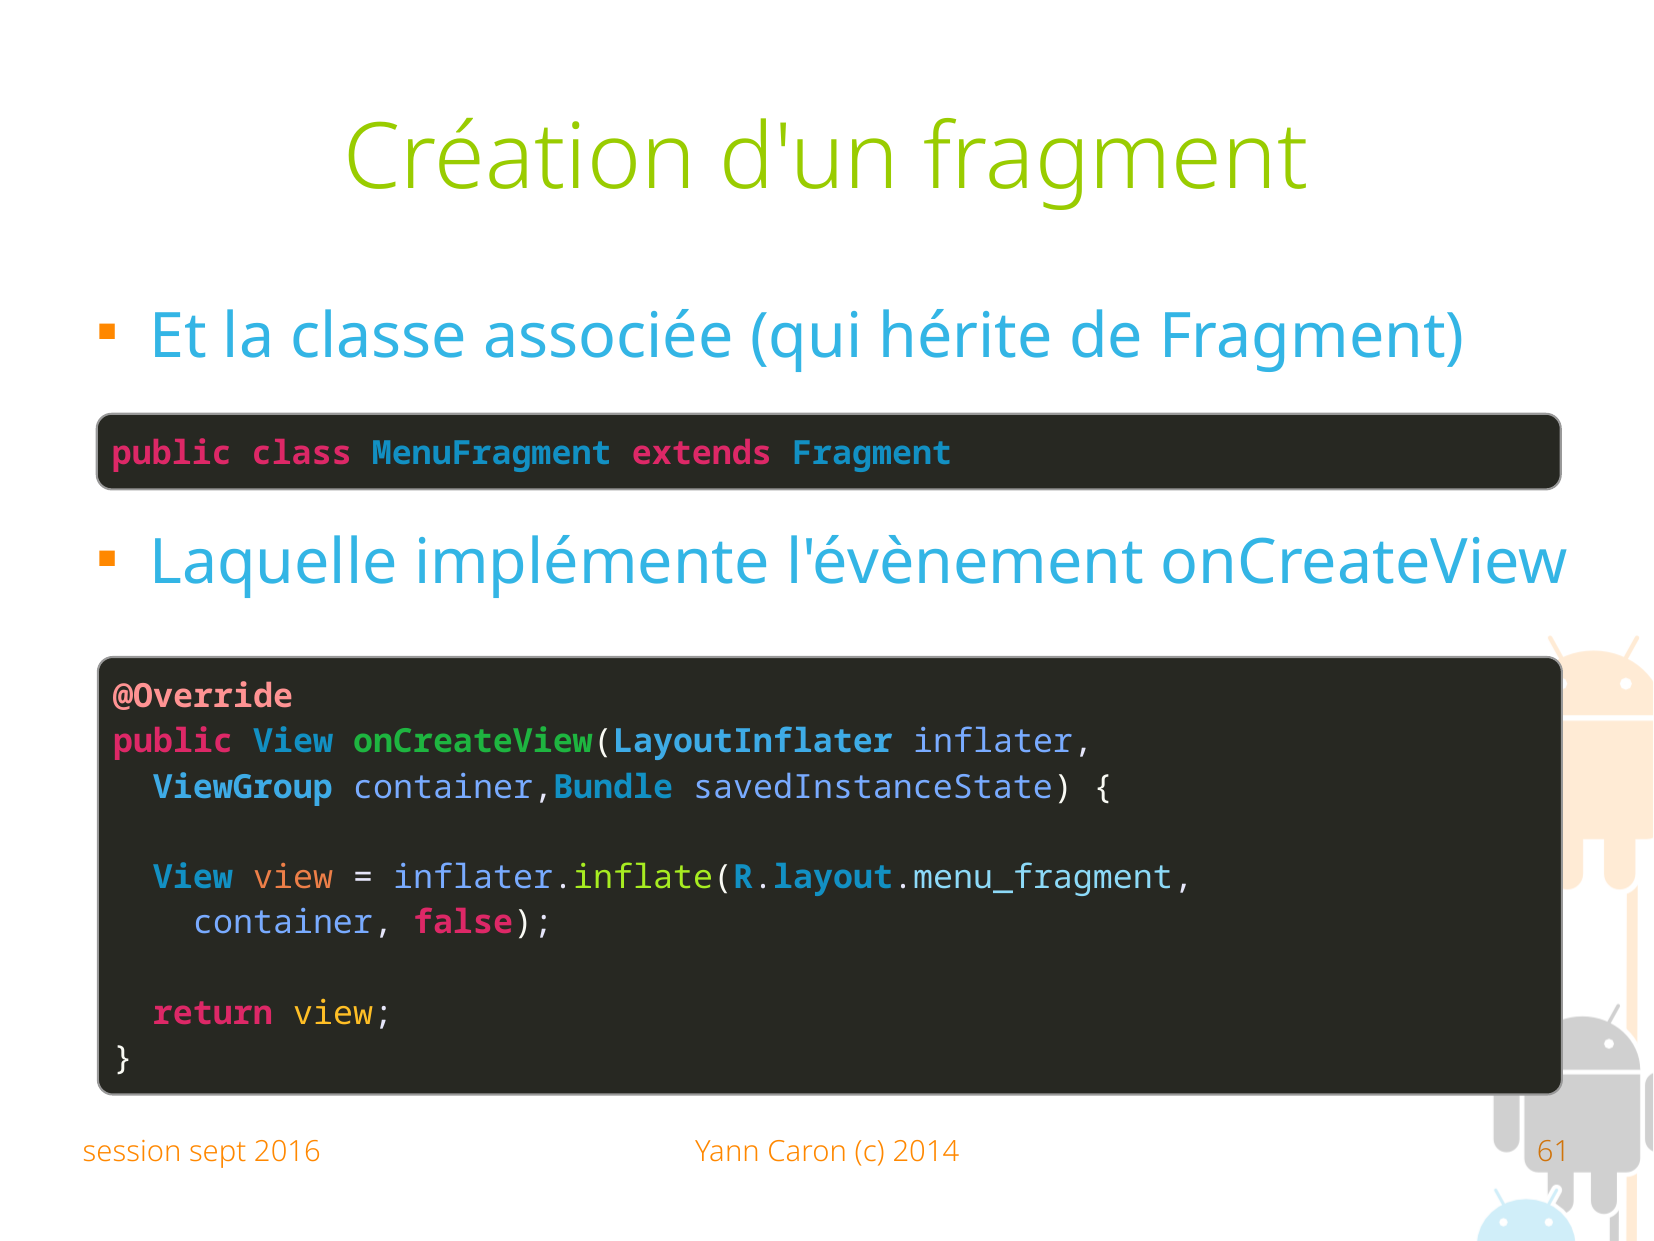

# Création d'un fragment
Et la classe associée (qui hérite de Fragment)
Laquelle implémente l'évènement onCreateView
public class MenuFragment extends Fragment
@Override
public View onCreateView(LayoutInflater inflater,
 ViewGroup container,Bundle savedInstanceState) {
 View view = inflater.inflate(R.layout.menu_fragment,
 container, false);
 return view;
}
session sept 2016
Yann Caron (c) 2014
61